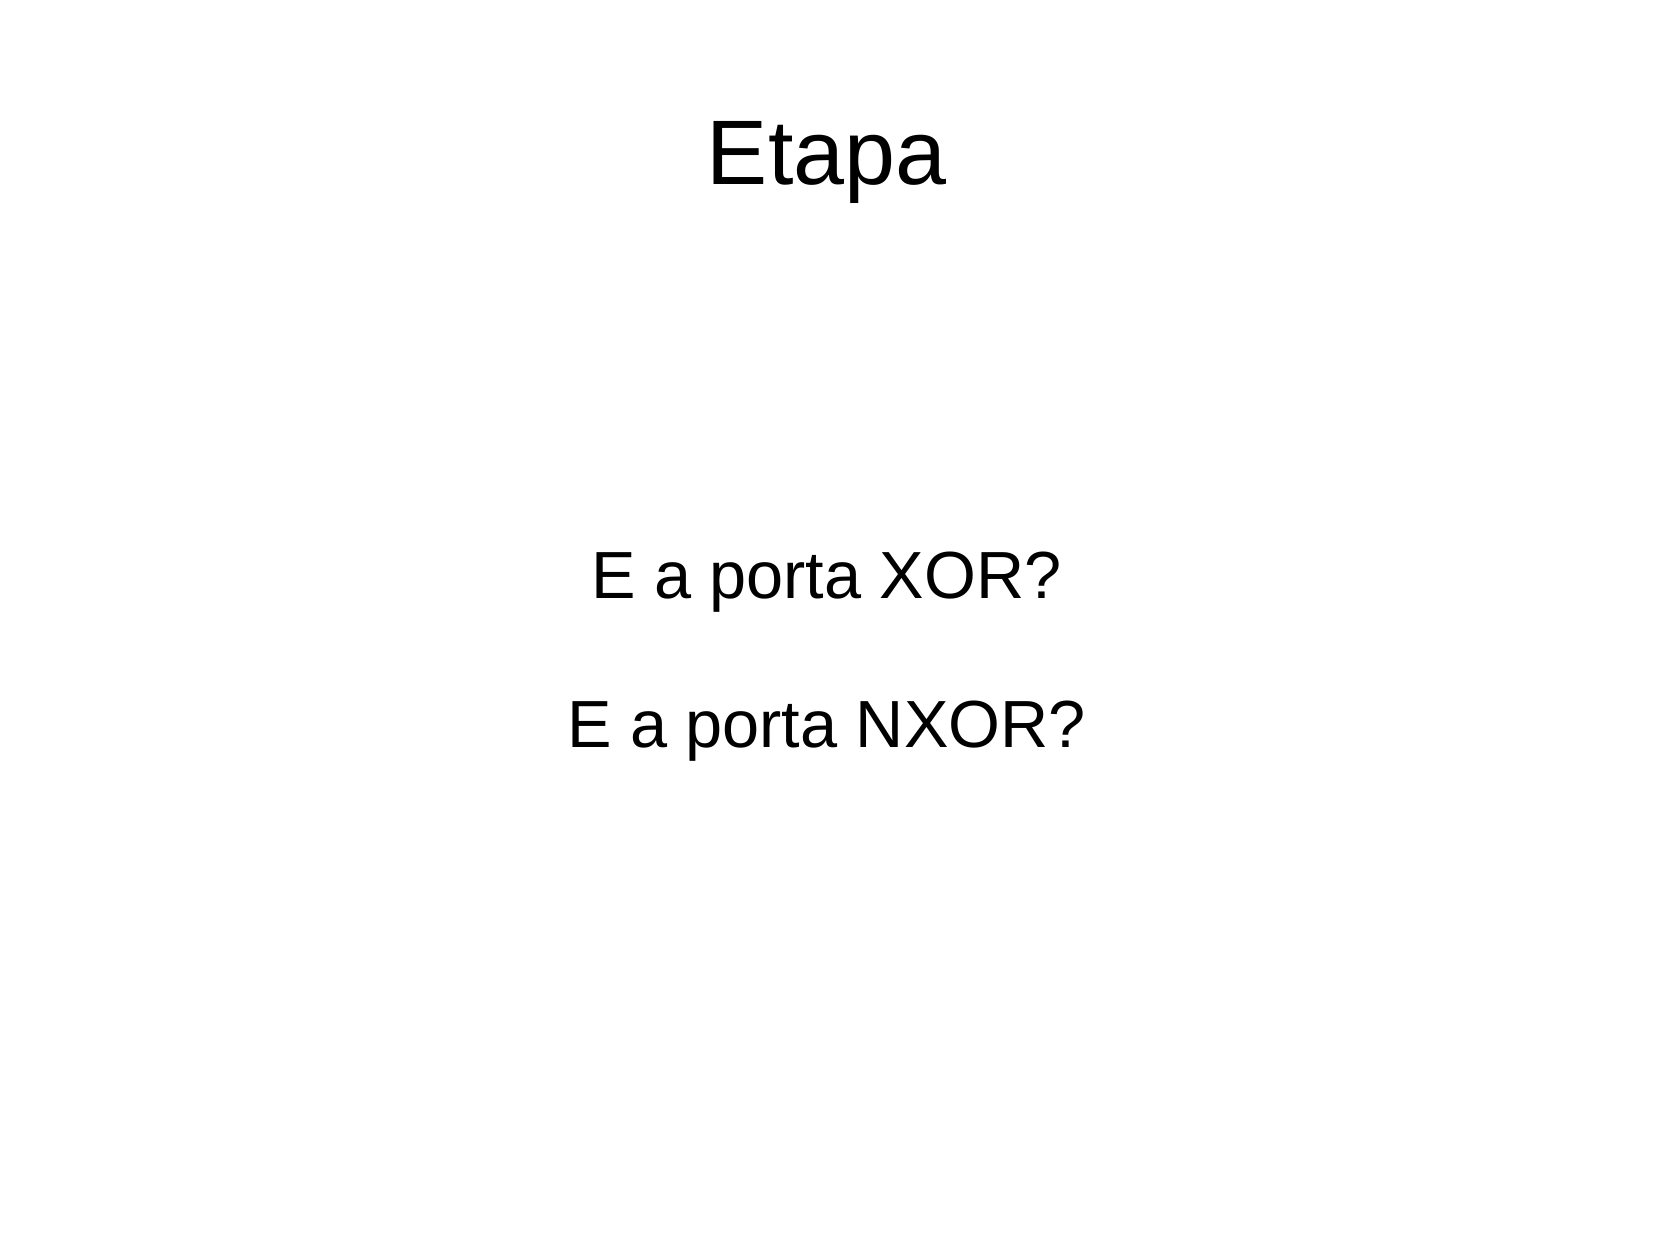

# Etapa
E a porta XOR?
E a porta NXOR?